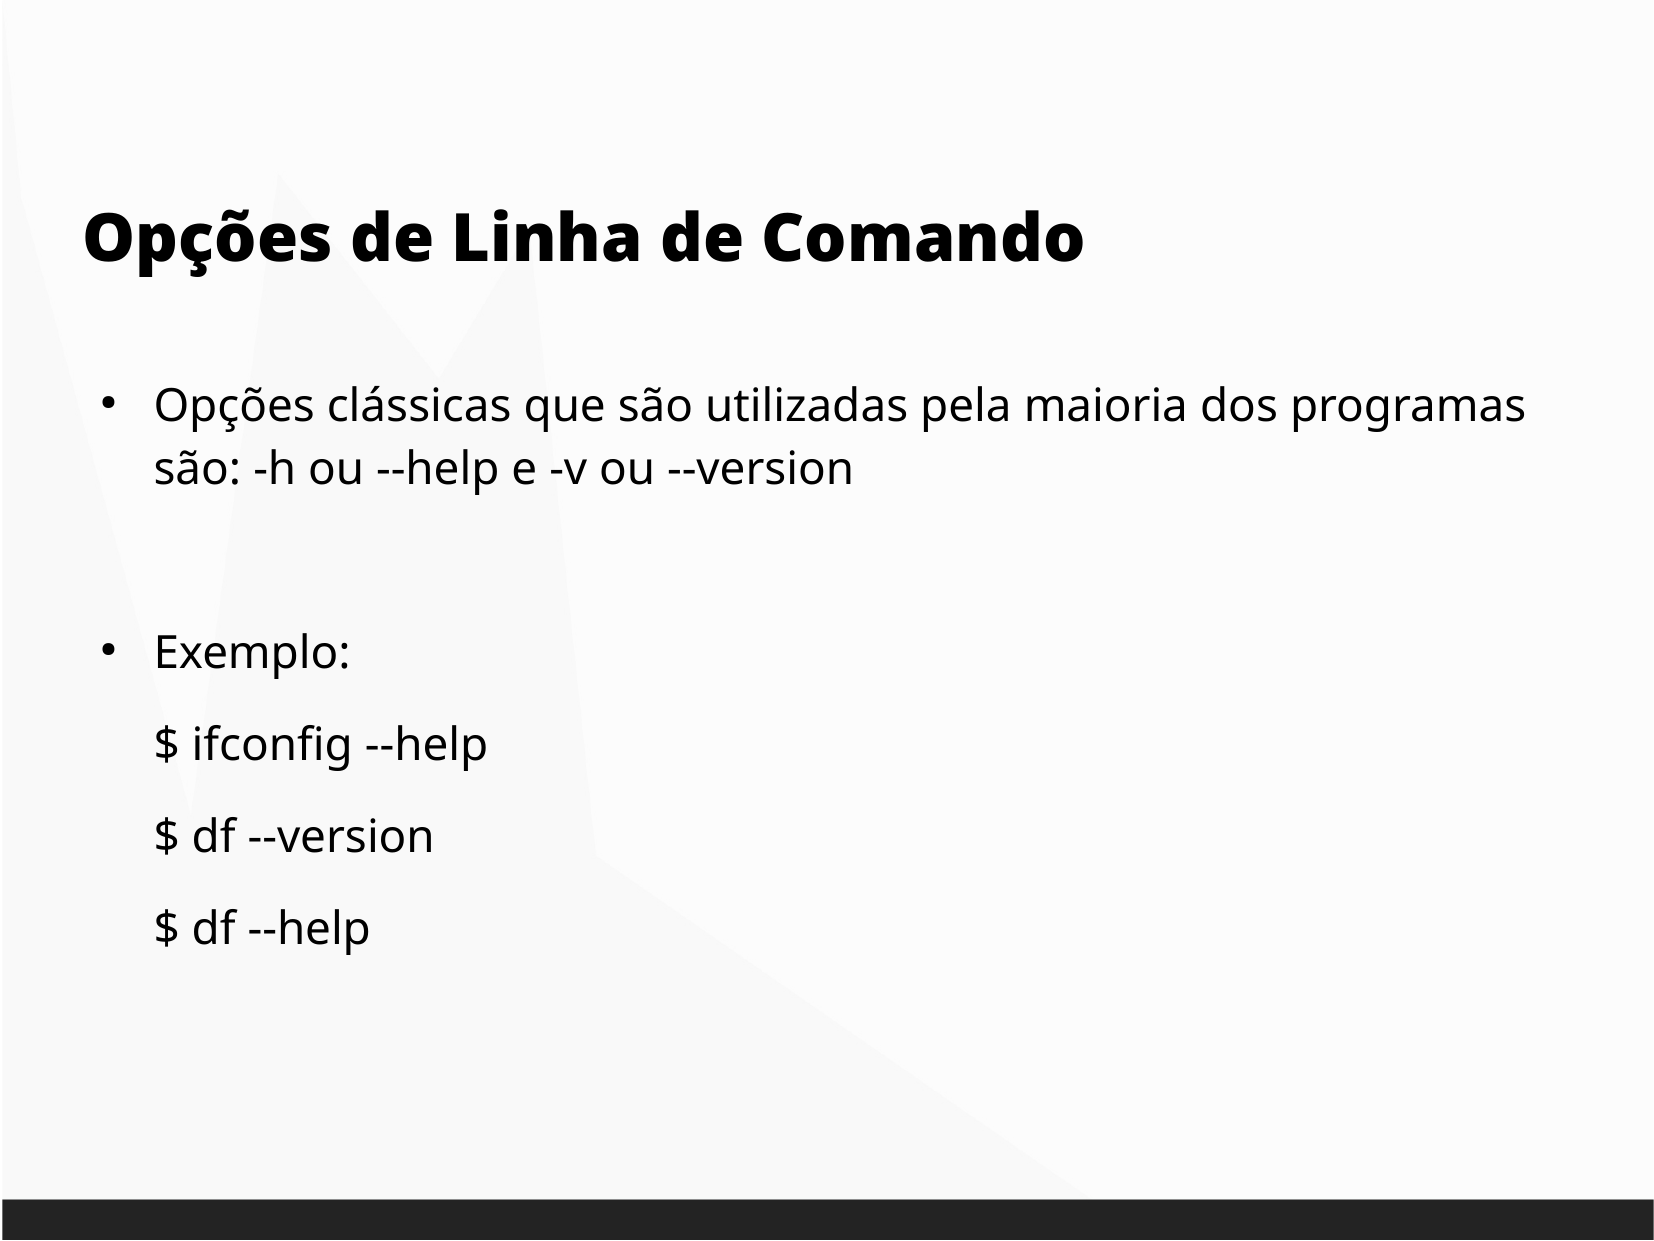

# Opções de Linha de Comando
Opções clássicas que são utilizadas pela maioria dos programas são: -h ou --help e -v ou --version
Exemplo:
$ ifconfig --help
$ df --version
$ df --help